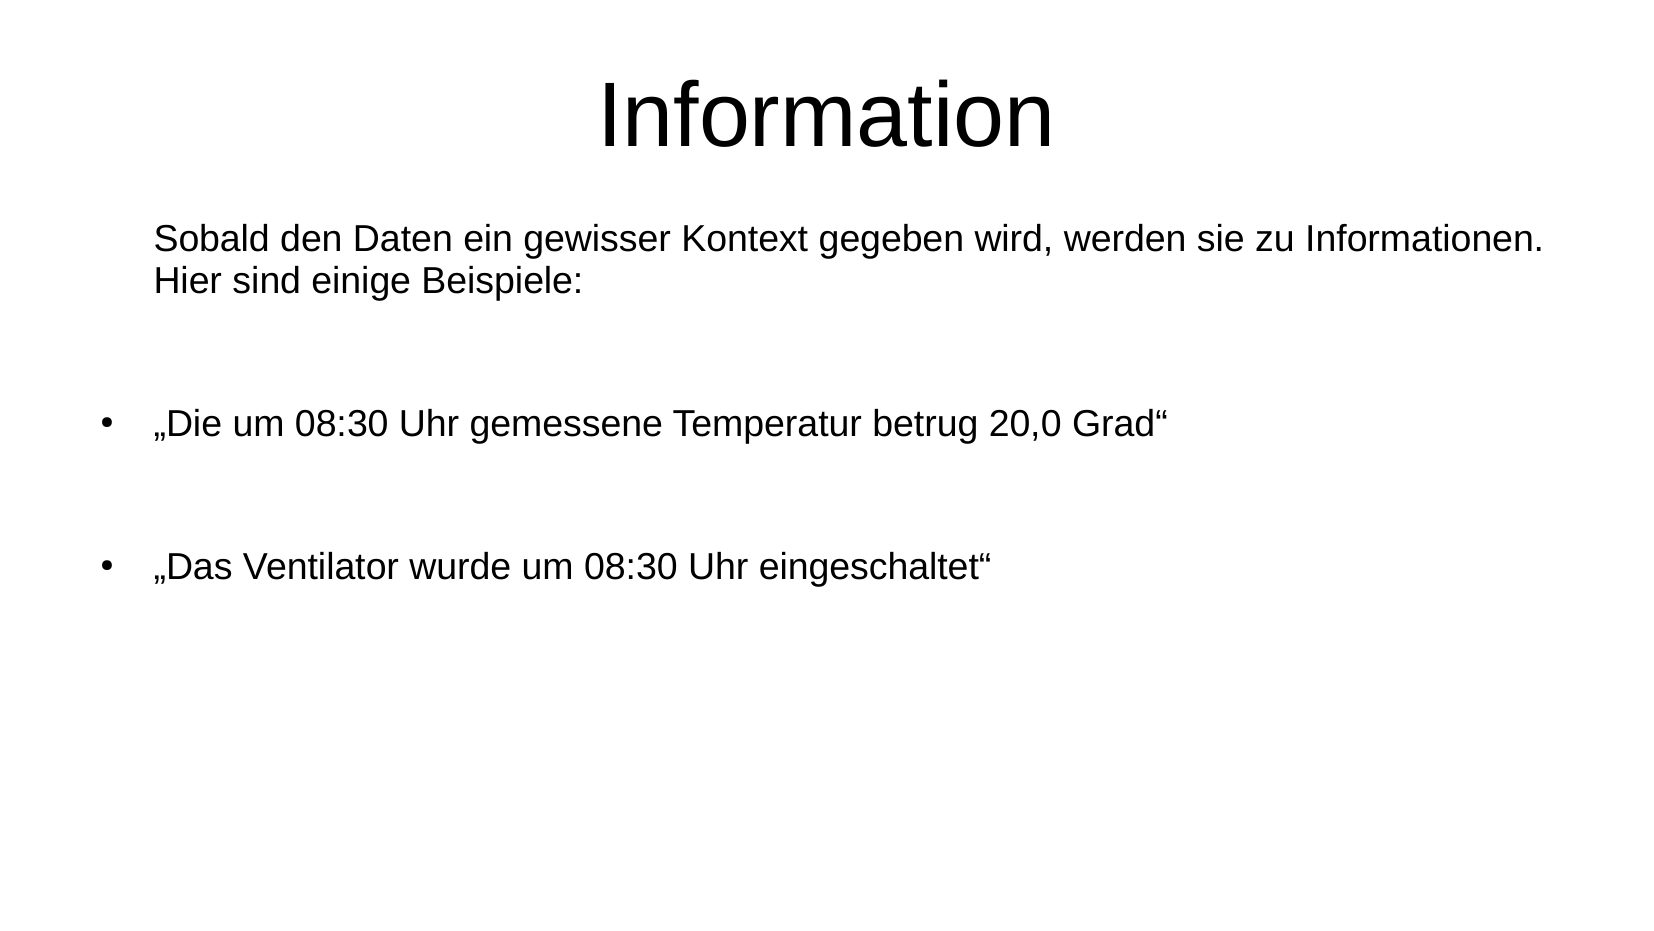

# Information
Sobald den Daten ein gewisser Kontext gegeben wird, werden sie zu Informationen. Hier sind einige Beispiele:
„Die um 08:30 Uhr gemessene Temperatur betrug 20,0 Grad“
„Das Ventilator wurde um 08:30 Uhr eingeschaltet“